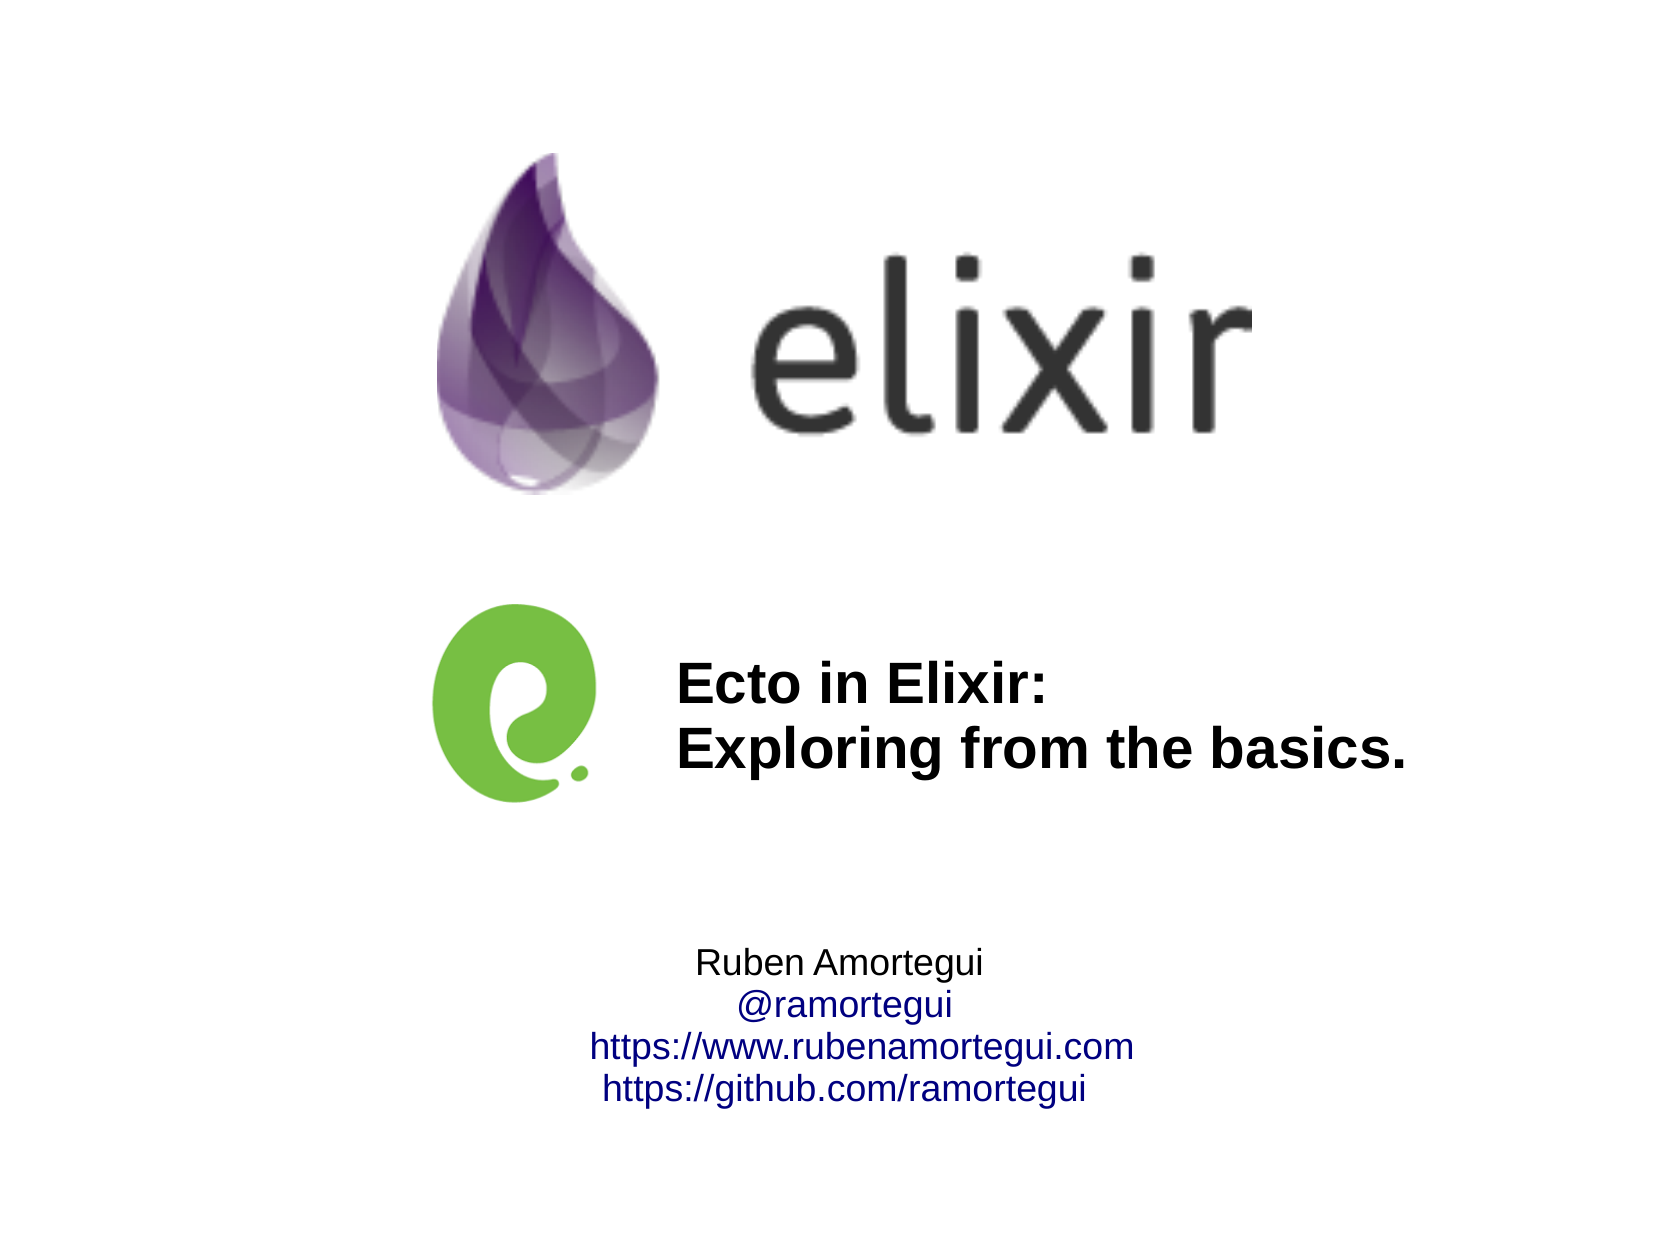

Ecto in Elixir:
Exploring from the basics.
Ruben Amortegui
@ramortegui
https://www.rubenamortegui.com
https://github.com/ramortegui